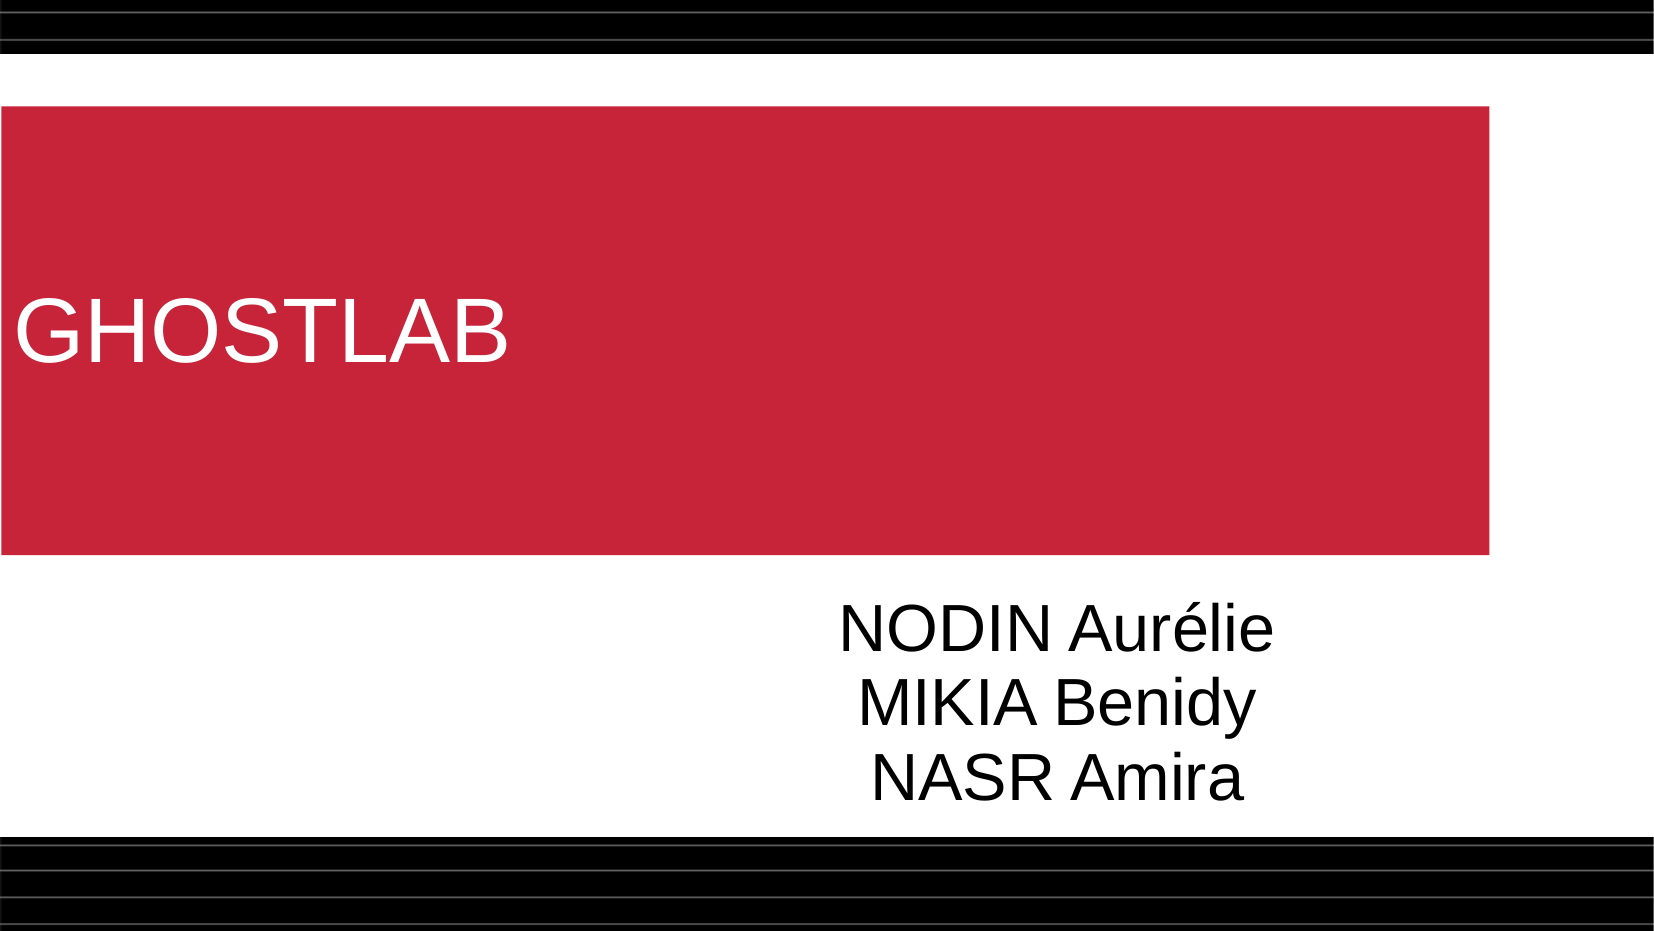

# GHOSTLAB
NODIN Aurélie
MIKIA Benidy
NASR Amira